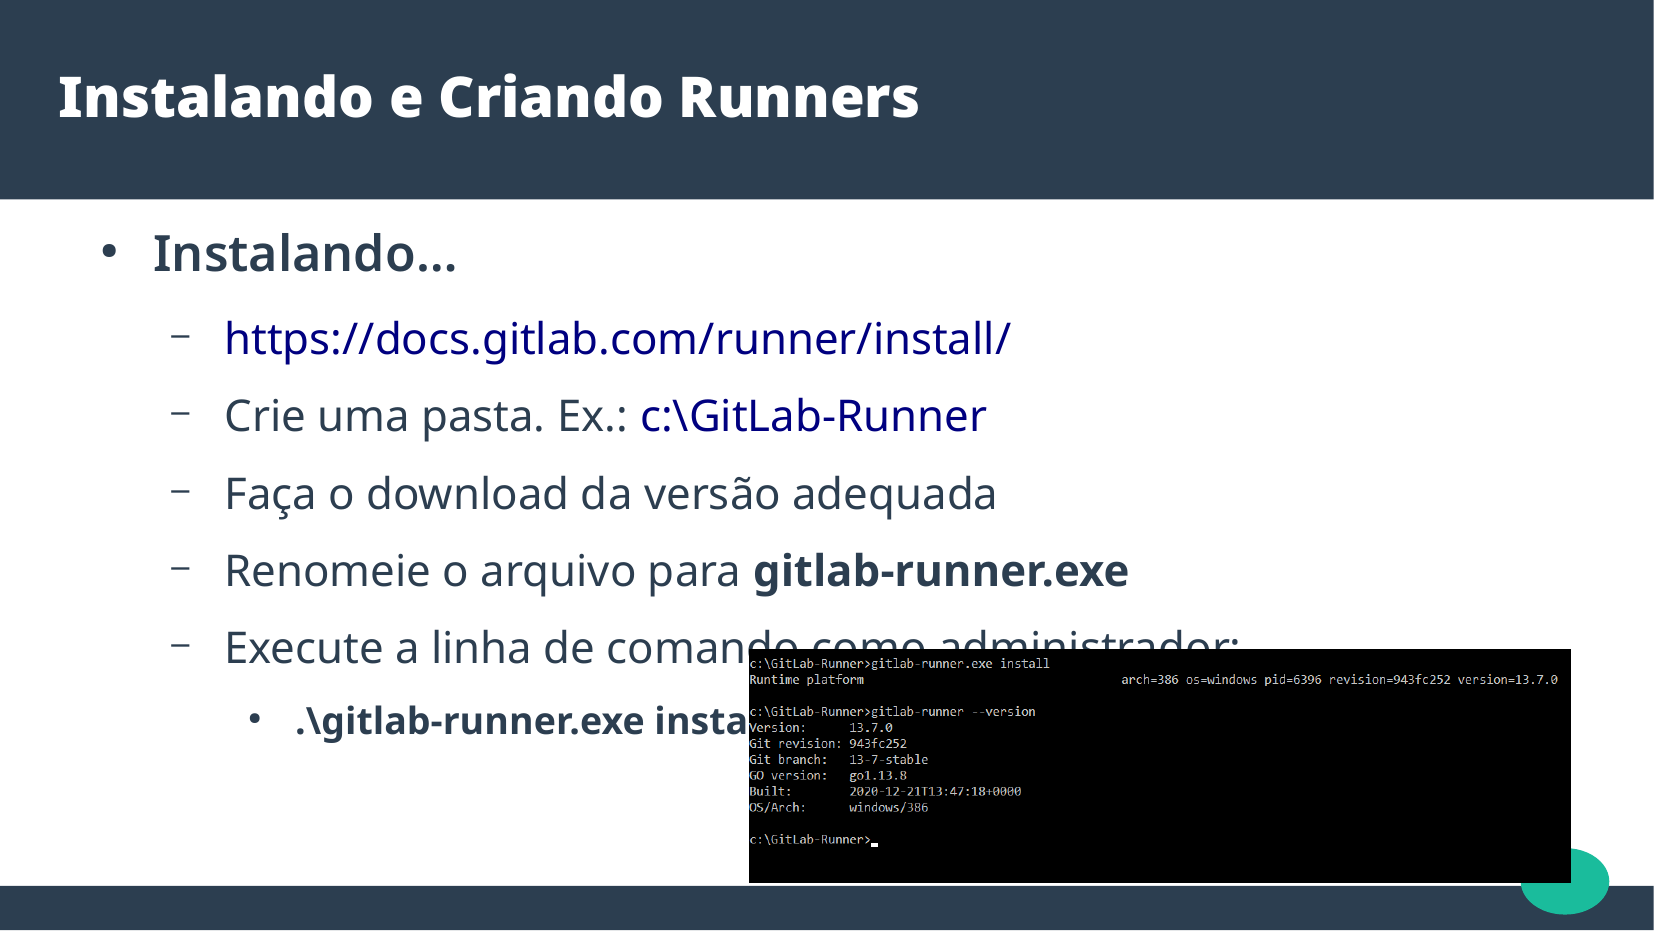

# Instalando e Criando Runners
Instalando…
https://docs.gitlab.com/runner/install/
Crie uma pasta. Ex.: c:\GitLab-Runner
Faça o download da versão adequada
Renomeie o arquivo para gitlab-runner.exe
Execute a linha de comando como administrador:
.\gitlab-runner.exe install